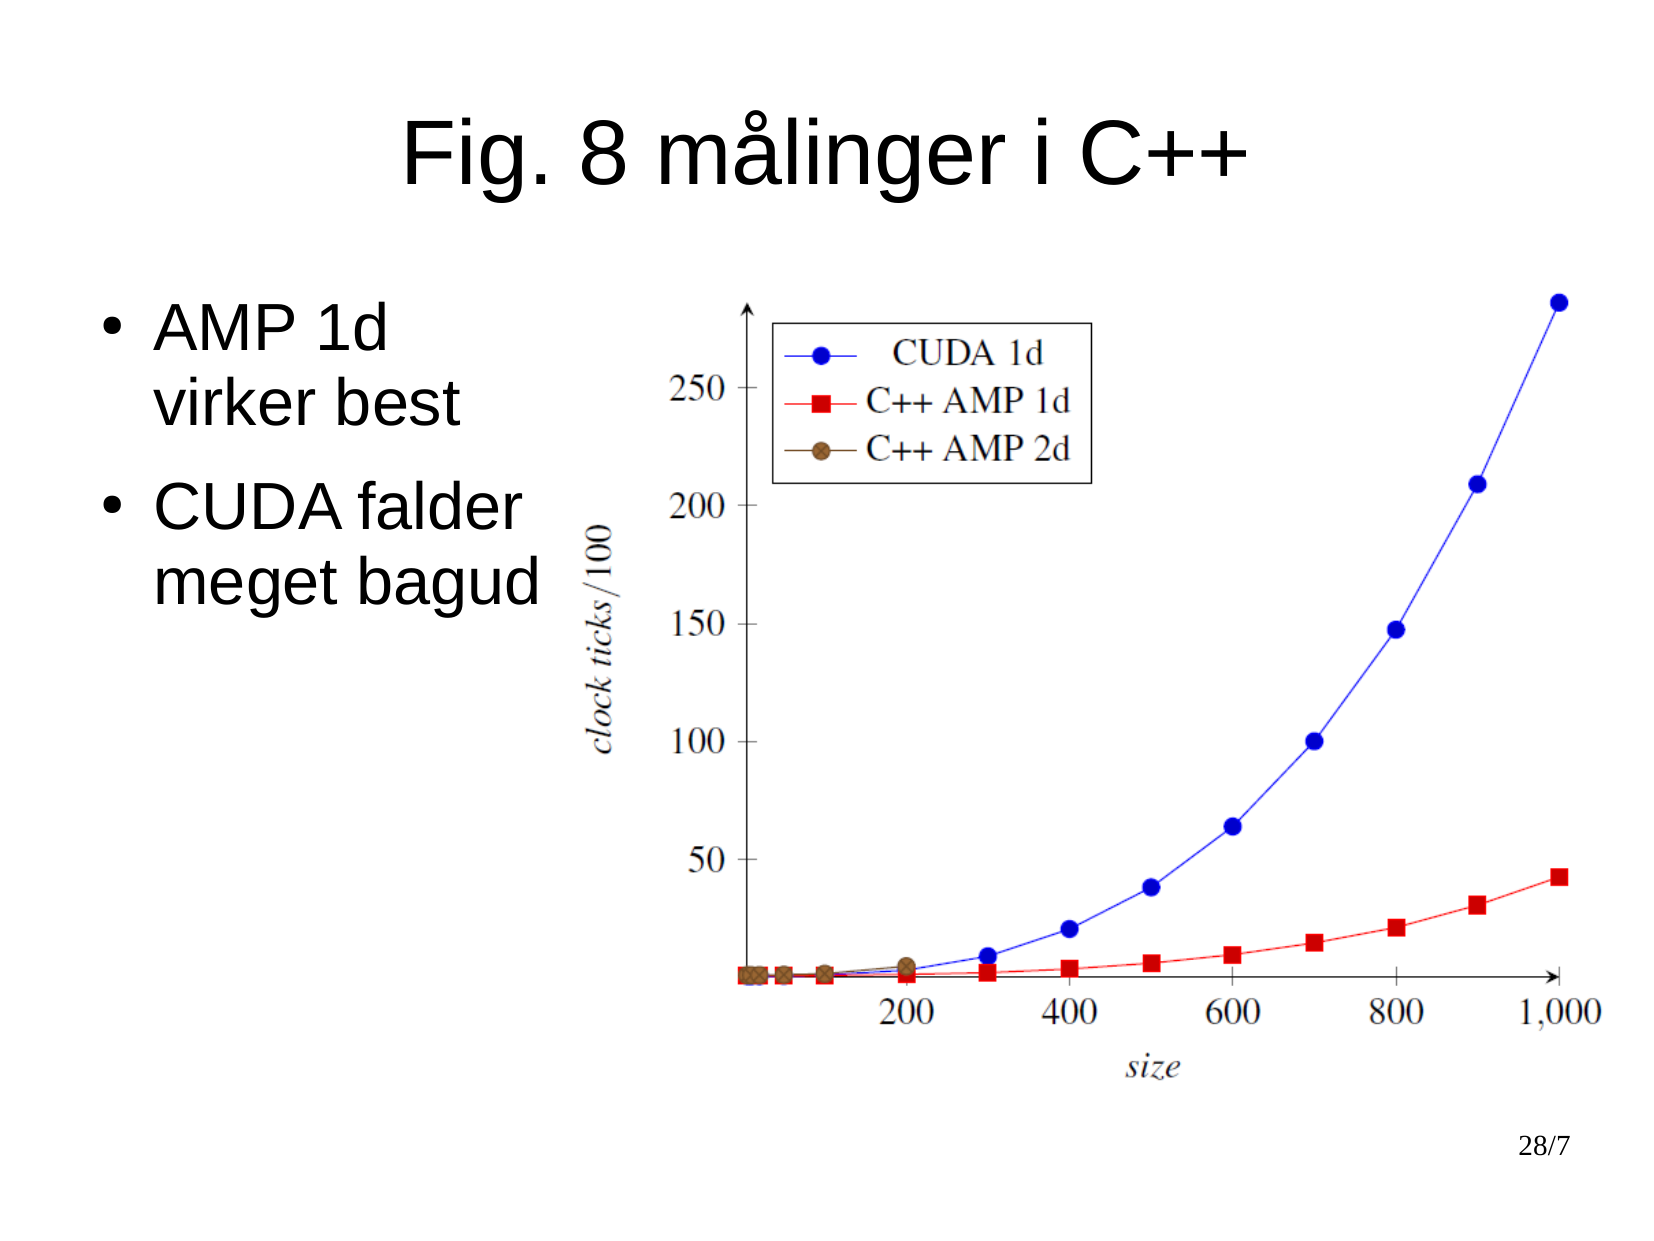

# Fig. 8 målinger i C++
AMP 1d
virker best
CUDA falder
meget bagud
7